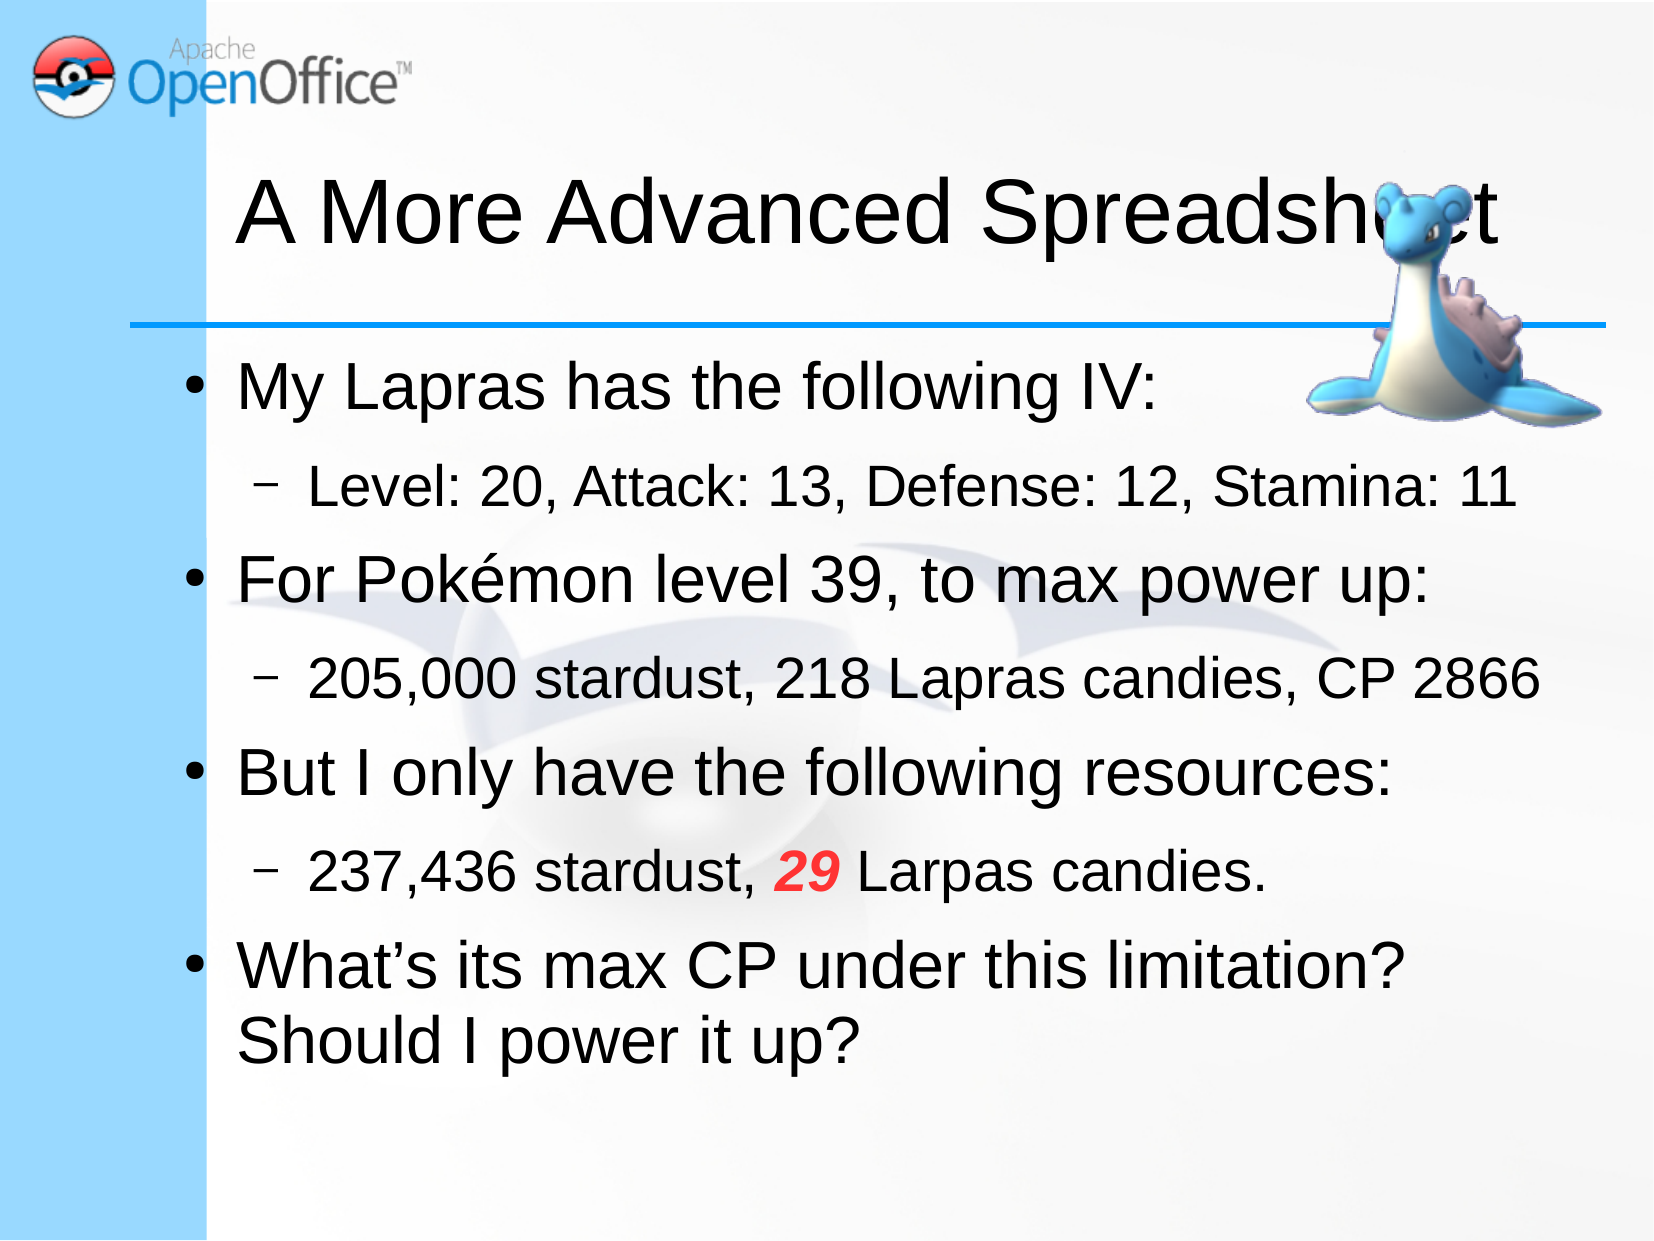

# A More Advanced Spreadsheet
My Lapras has the following IV:
Level: 20, Attack: 13, Defense: 12, Stamina: 11
For Pokémon level 39, to max power up:
205,000 stardust, 218 Lapras candies, CP 2866
But I only have the following resources:
237,436 stardust, 29 Larpas candies.
What’s its max CP under this limitation? Should I power it up?